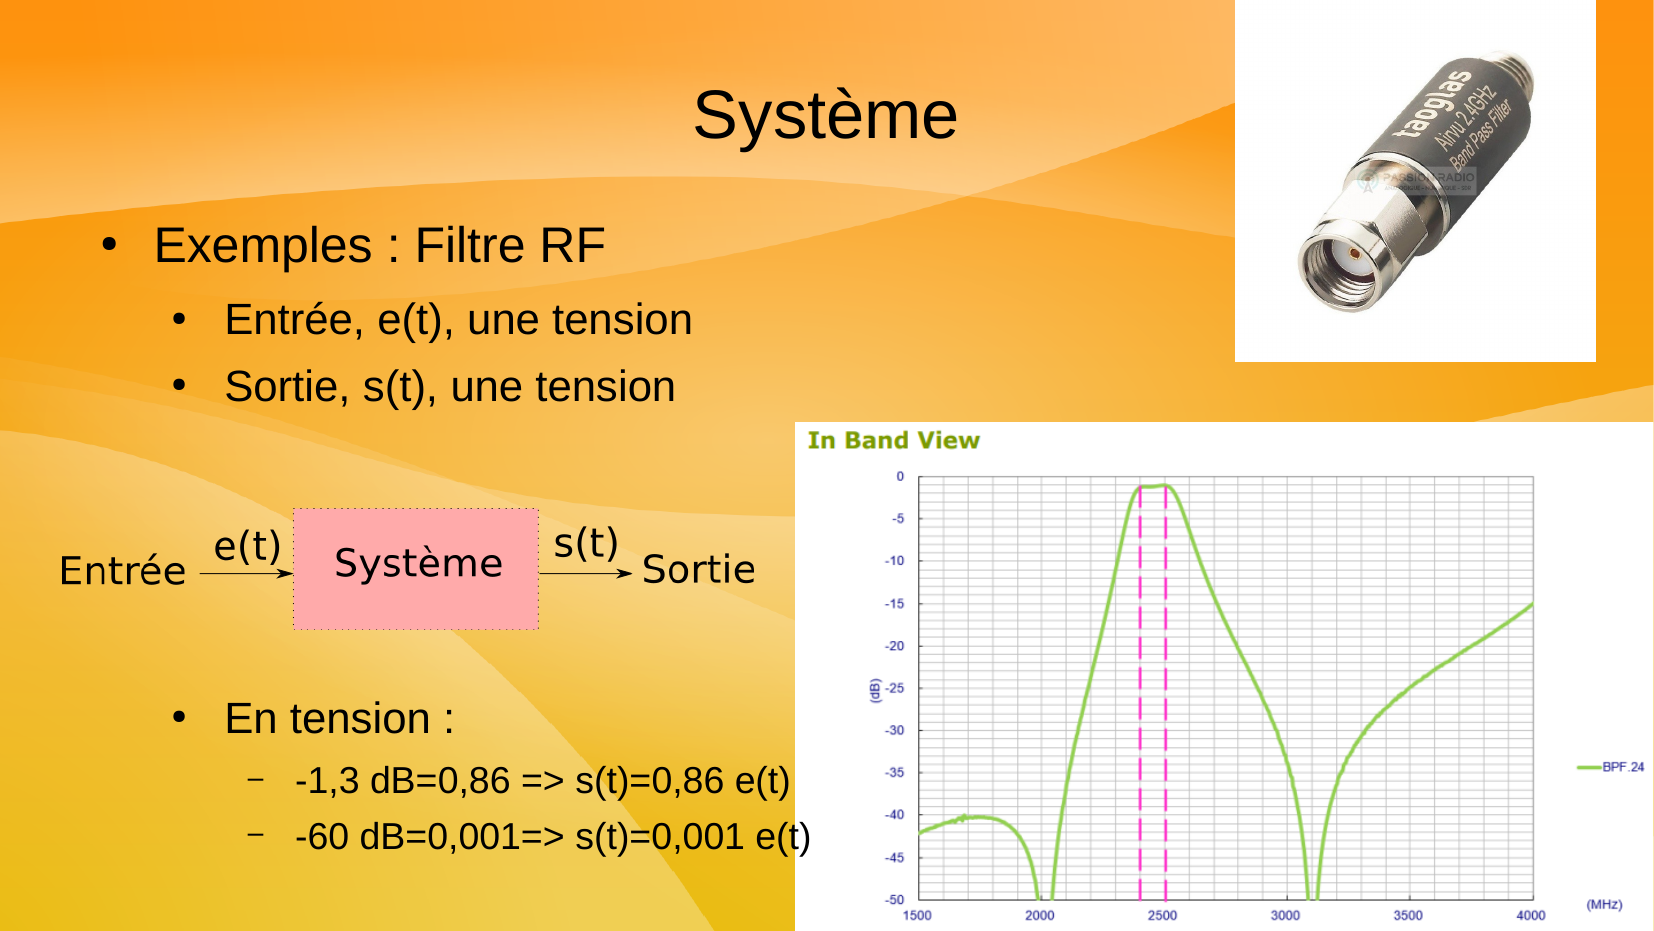

# Système
Exemples : Filtre RF
Entrée, e(t), une tension
Sortie, s(t), une tension
En tension :
-1,3 dB=0,86 => s(t)=0,86 e(t)
-60 dB=0,001=> s(t)=0,001 e(t)